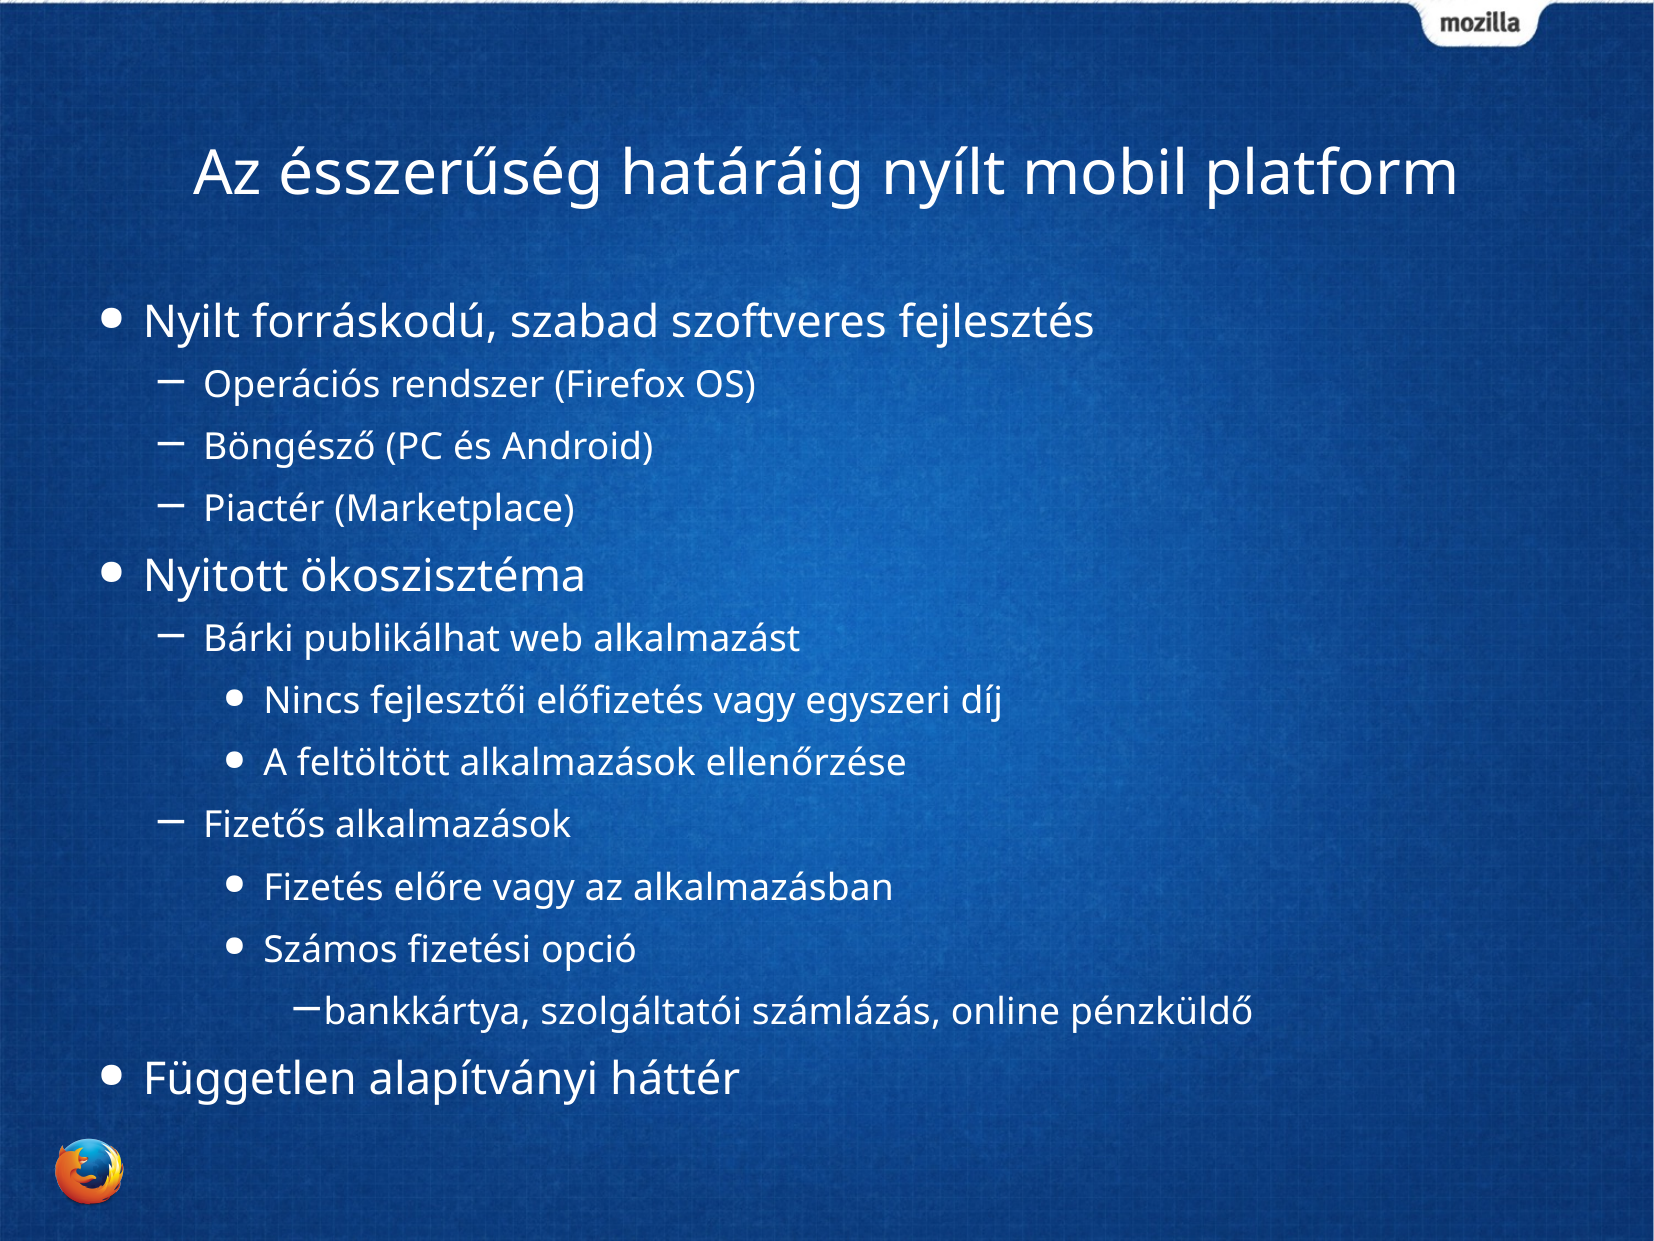

# Az ésszerűség határáig nyílt mobil platform
Nyilt forráskodú, szabad szoftveres fejlesztés
Operációs rendszer (Firefox OS)
Böngésző (PC és Android)
Piactér (Marketplace)
Nyitott ökoszisztéma
Bárki publikálhat web alkalmazást
Nincs fejlesztői előfizetés vagy egyszeri díj
A feltöltött alkalmazások ellenőrzése
Fizetős alkalmazások
Fizetés előre vagy az alkalmazásban
Számos fizetési opció
bankkártya, szolgáltatói számlázás, online pénzküldő
Független alapítványi háttér